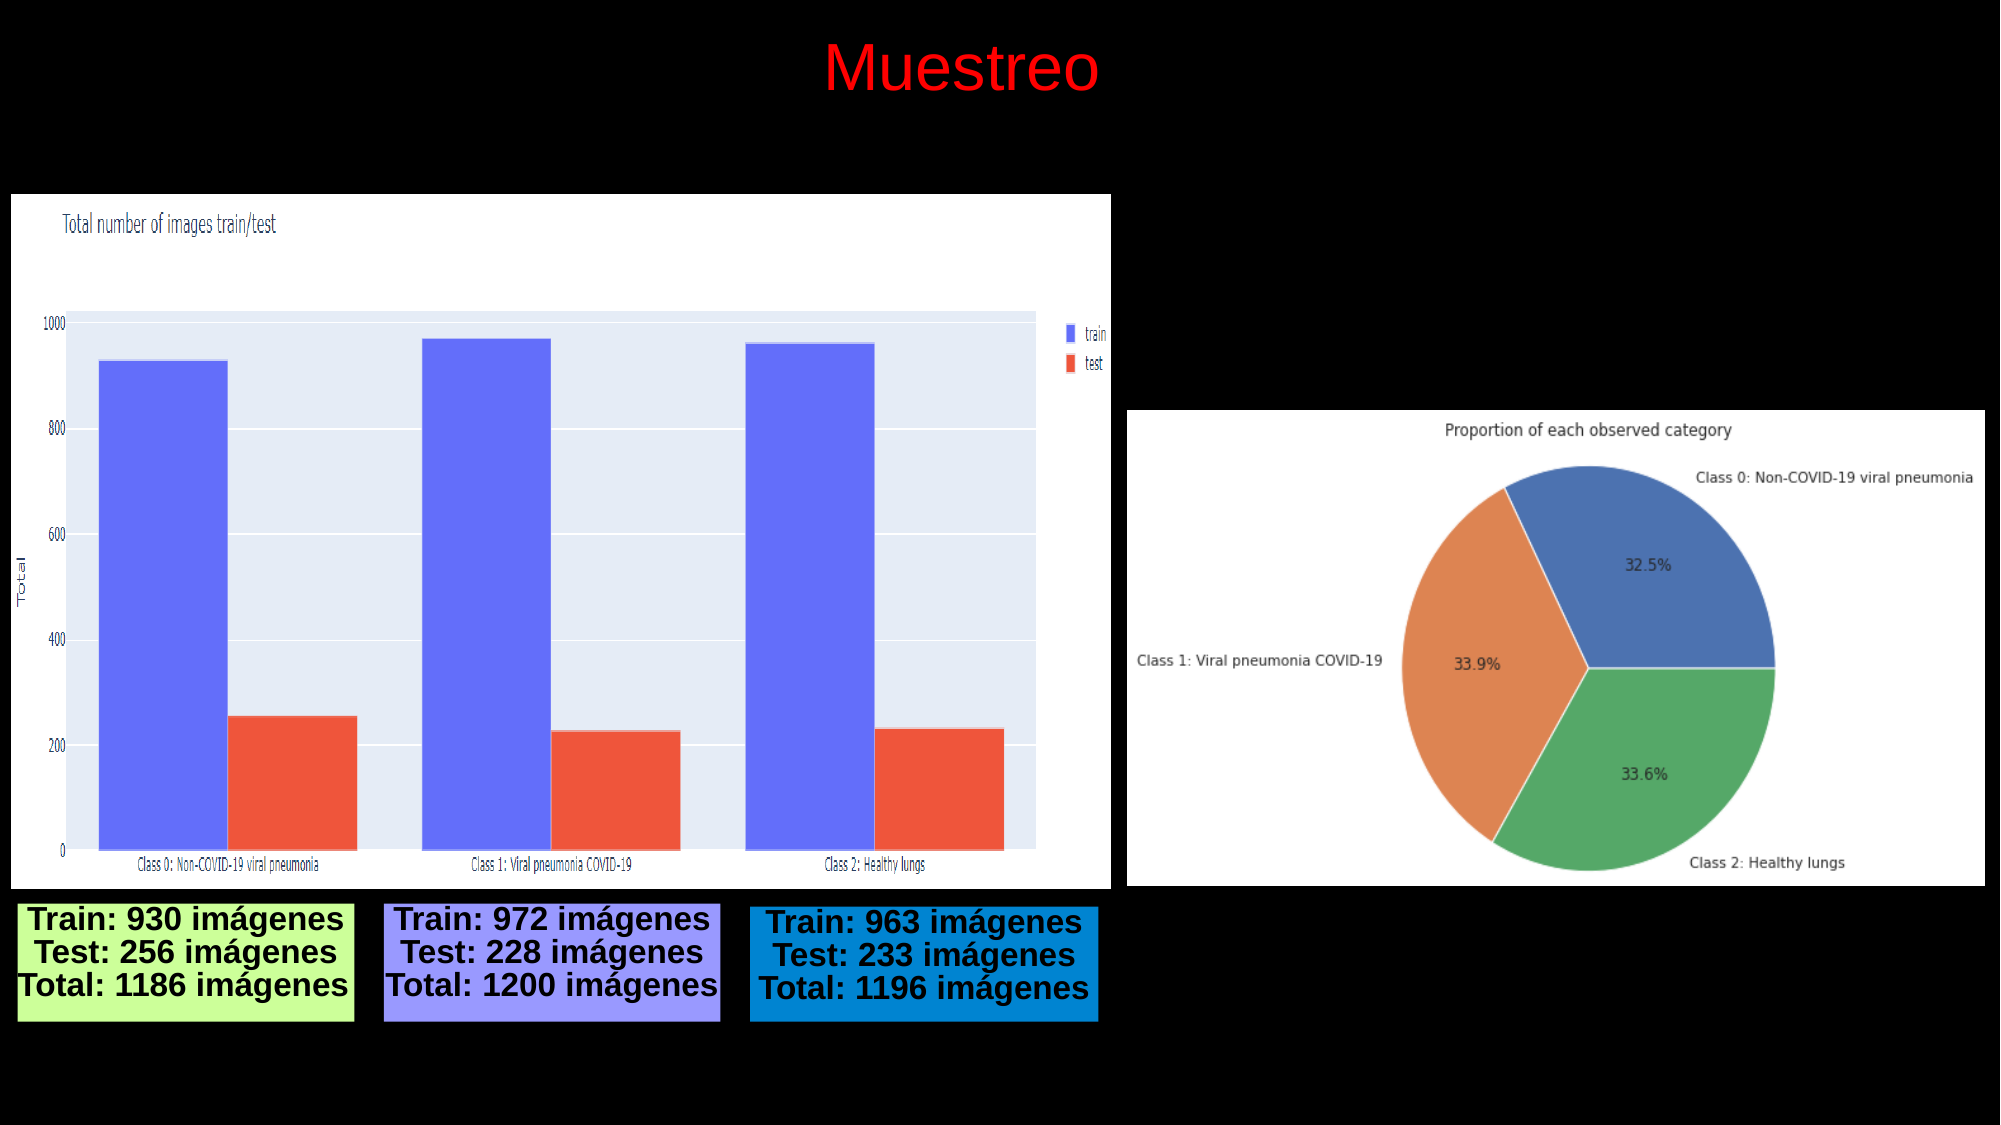

Muestreo
# Modelo
PREDICCIONES
Train: 930 imágenes
Test: 256 imágenes
Total: 1186 imágenes
Train: 972 imágenes
Test: 228 imágenes
Total: 1200 imágenes
Train: 963 imágenes
Test: 233 imágenes
Total: 1196 imágenes